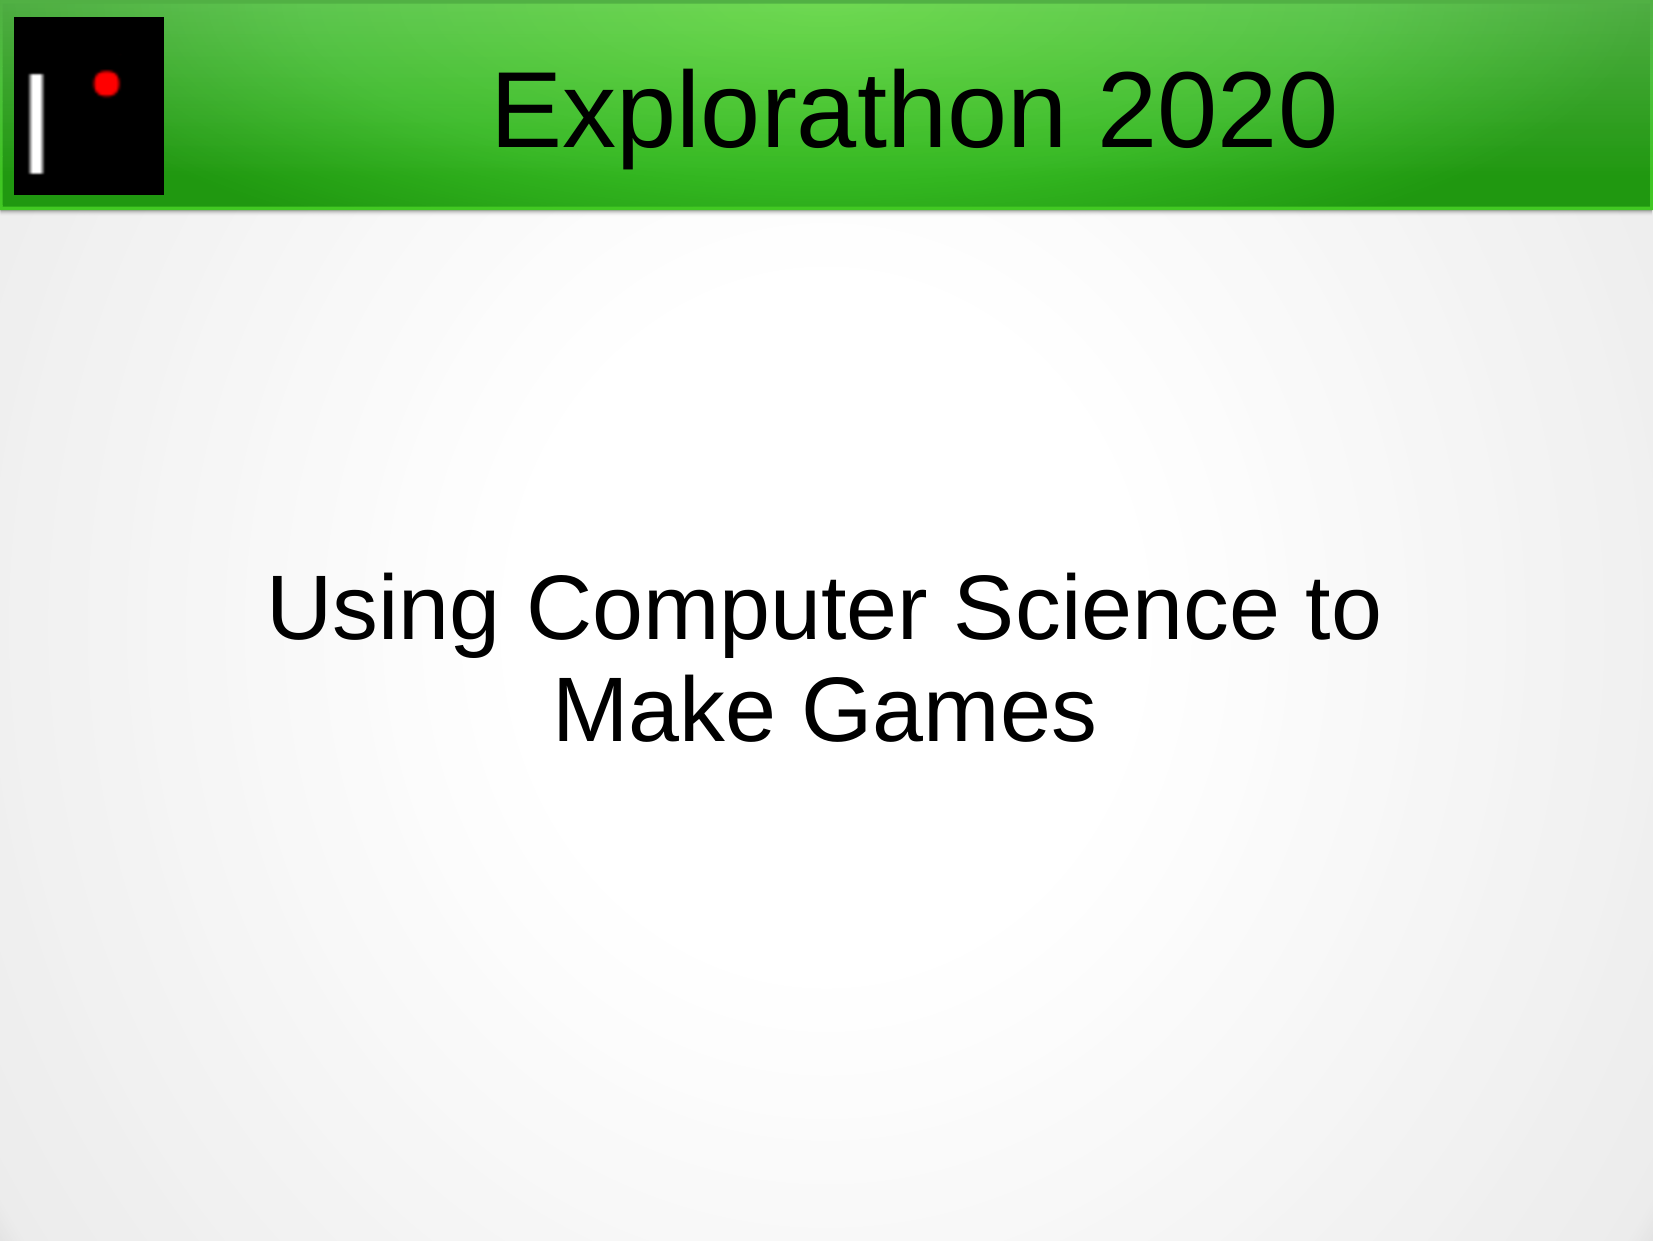

# Explorathon 2020
Using Computer Science to Make Games